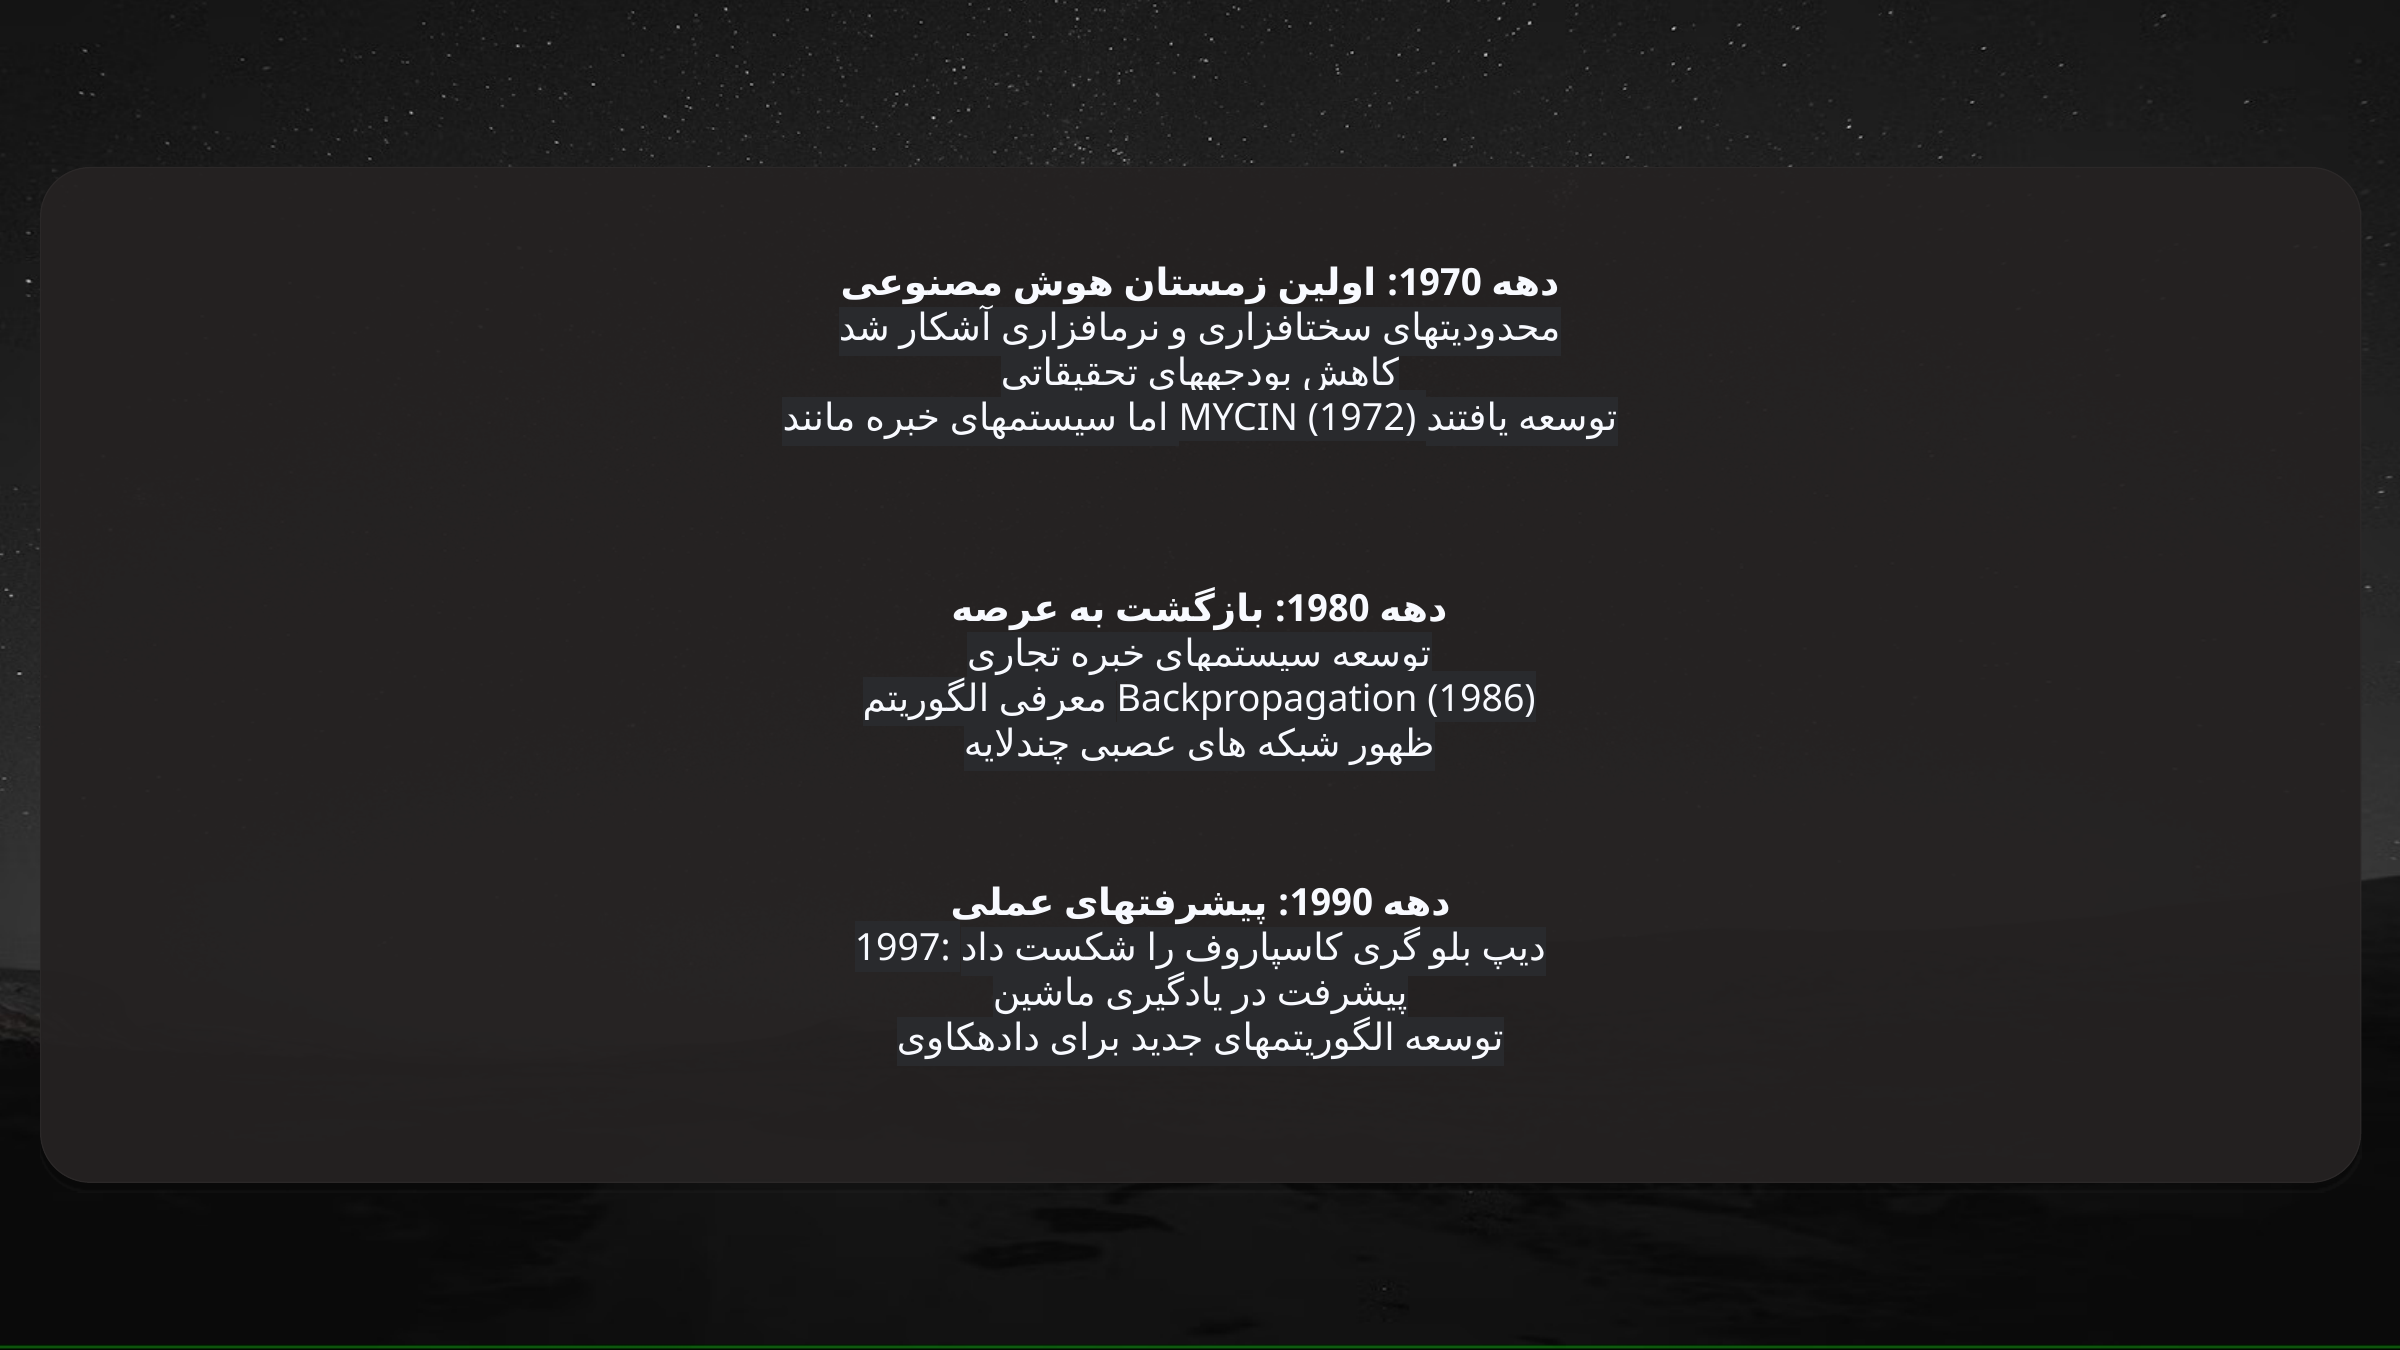

دهه 1970: اولین زمستان هوش مصنوعی
محدودیتهای سختافزاری و نرمافزاری آشکار شد
کاهش بودجههای تحقیقاتی
اما سیستمهای خبره مانند MYCIN (1972) توسعه یافتند
دهه 1980: بازگشت به عرصه
توسعه سیستمهای خبره تجاری
معرفی الگوریتم Backpropagation (1986)
ظهور شبکه های عصبی چندلایه
دهه 1990: پیشرفتهای عملی
1997: دیپ بلو گری کاسپاروف را شکست داد
پیشرفت در یادگیری ماشین
توسعه الگوریتمهای جدید برای دادهکاوی